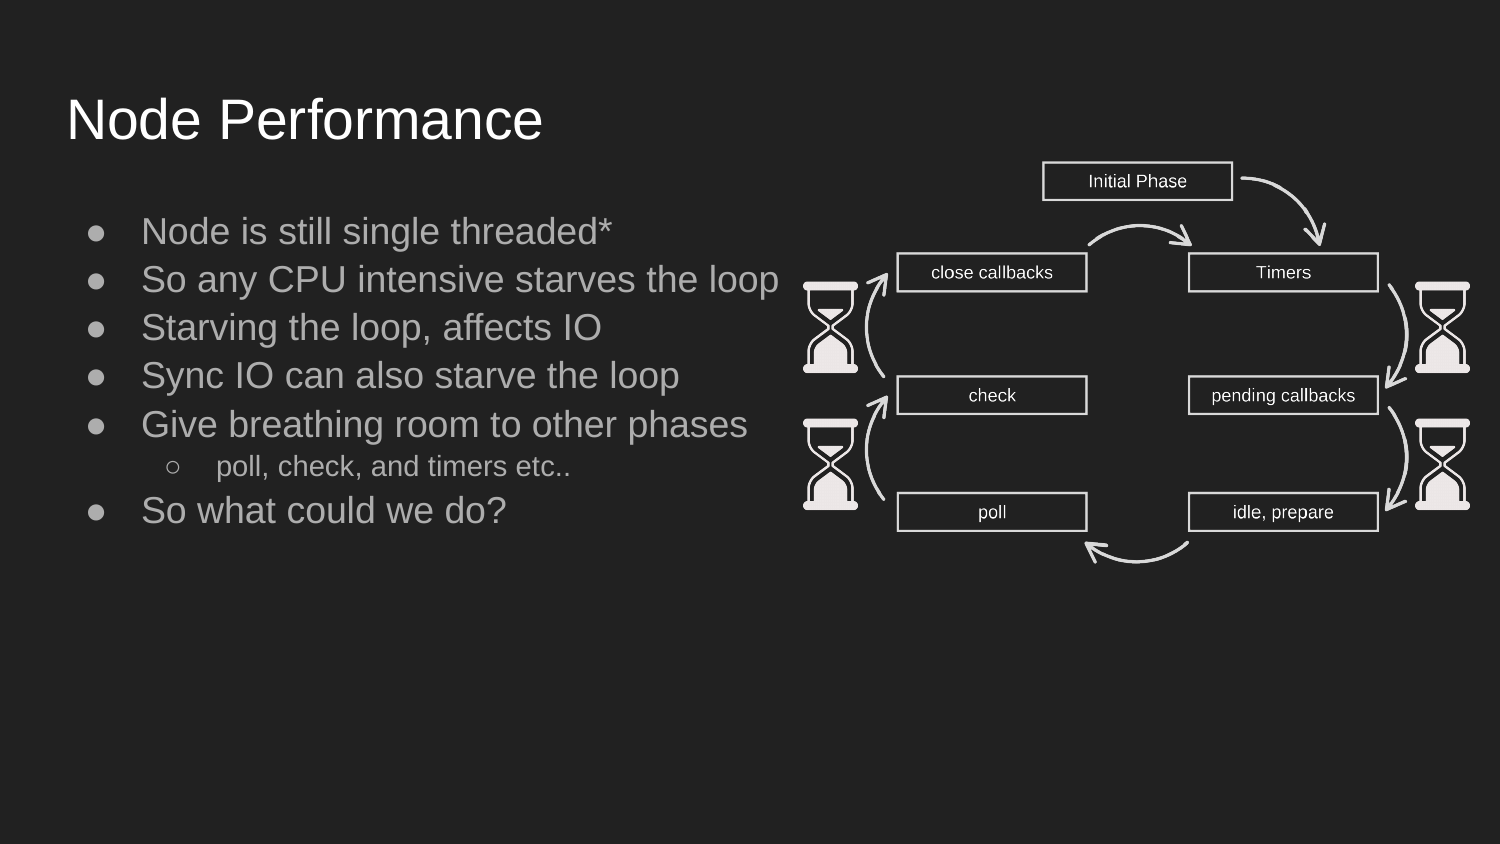

# Node Performance
Node is still single threaded*
So any CPU intensive starves the loop
Starving the loop, affects IO
Sync IO can also starve the loop
Give breathing room to other phases
poll, check, and timers etc..
So what could we do?